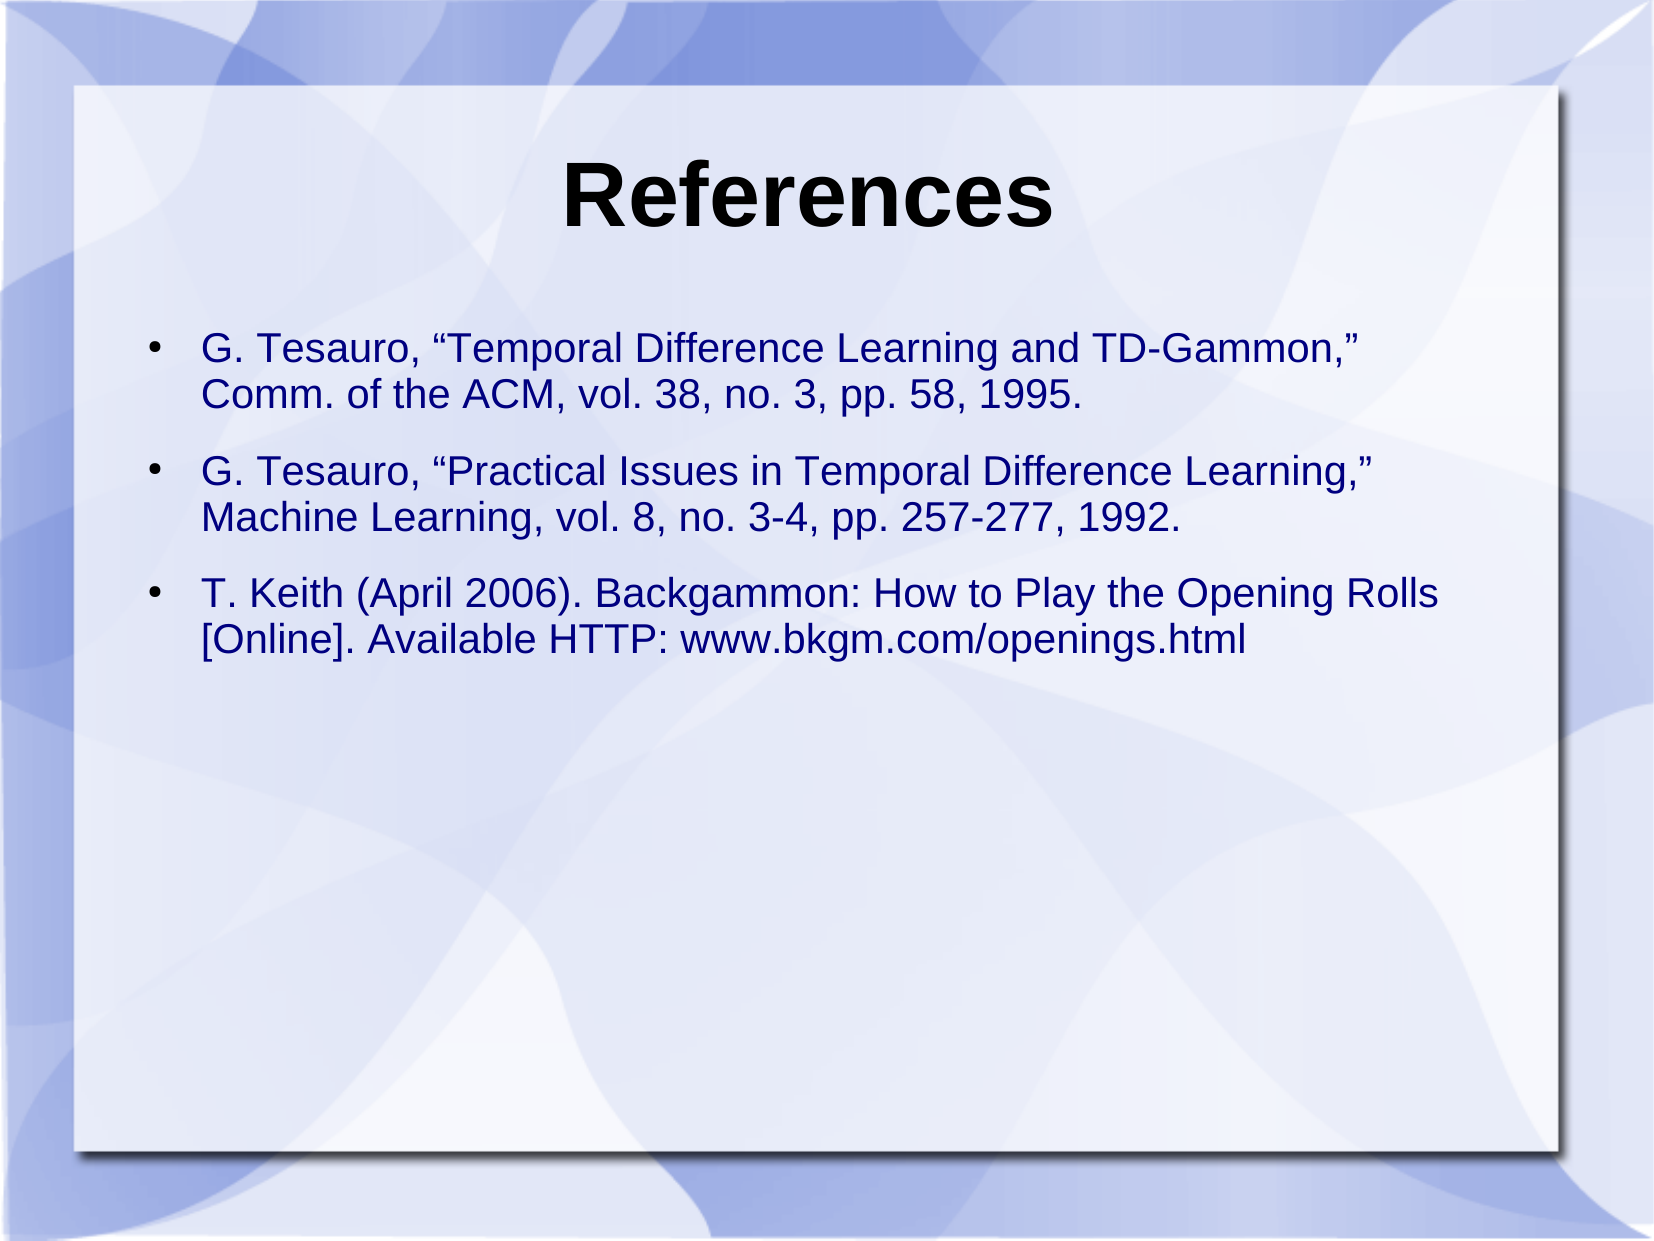

# References
G. Tesauro, “Temporal Difference Learning and TD-Gammon,” Comm. of the ACM, vol. 38, no. 3, pp. 58, 1995.
G. Tesauro, “Practical Issues in Temporal Difference Learning,” Machine Learning, vol. 8, no. 3-4, pp. 257-277, 1992.
T. Keith (April 2006). Backgammon: How to Play the Opening Rolls [Online]. Available HTTP: www.bkgm.com/openings.html